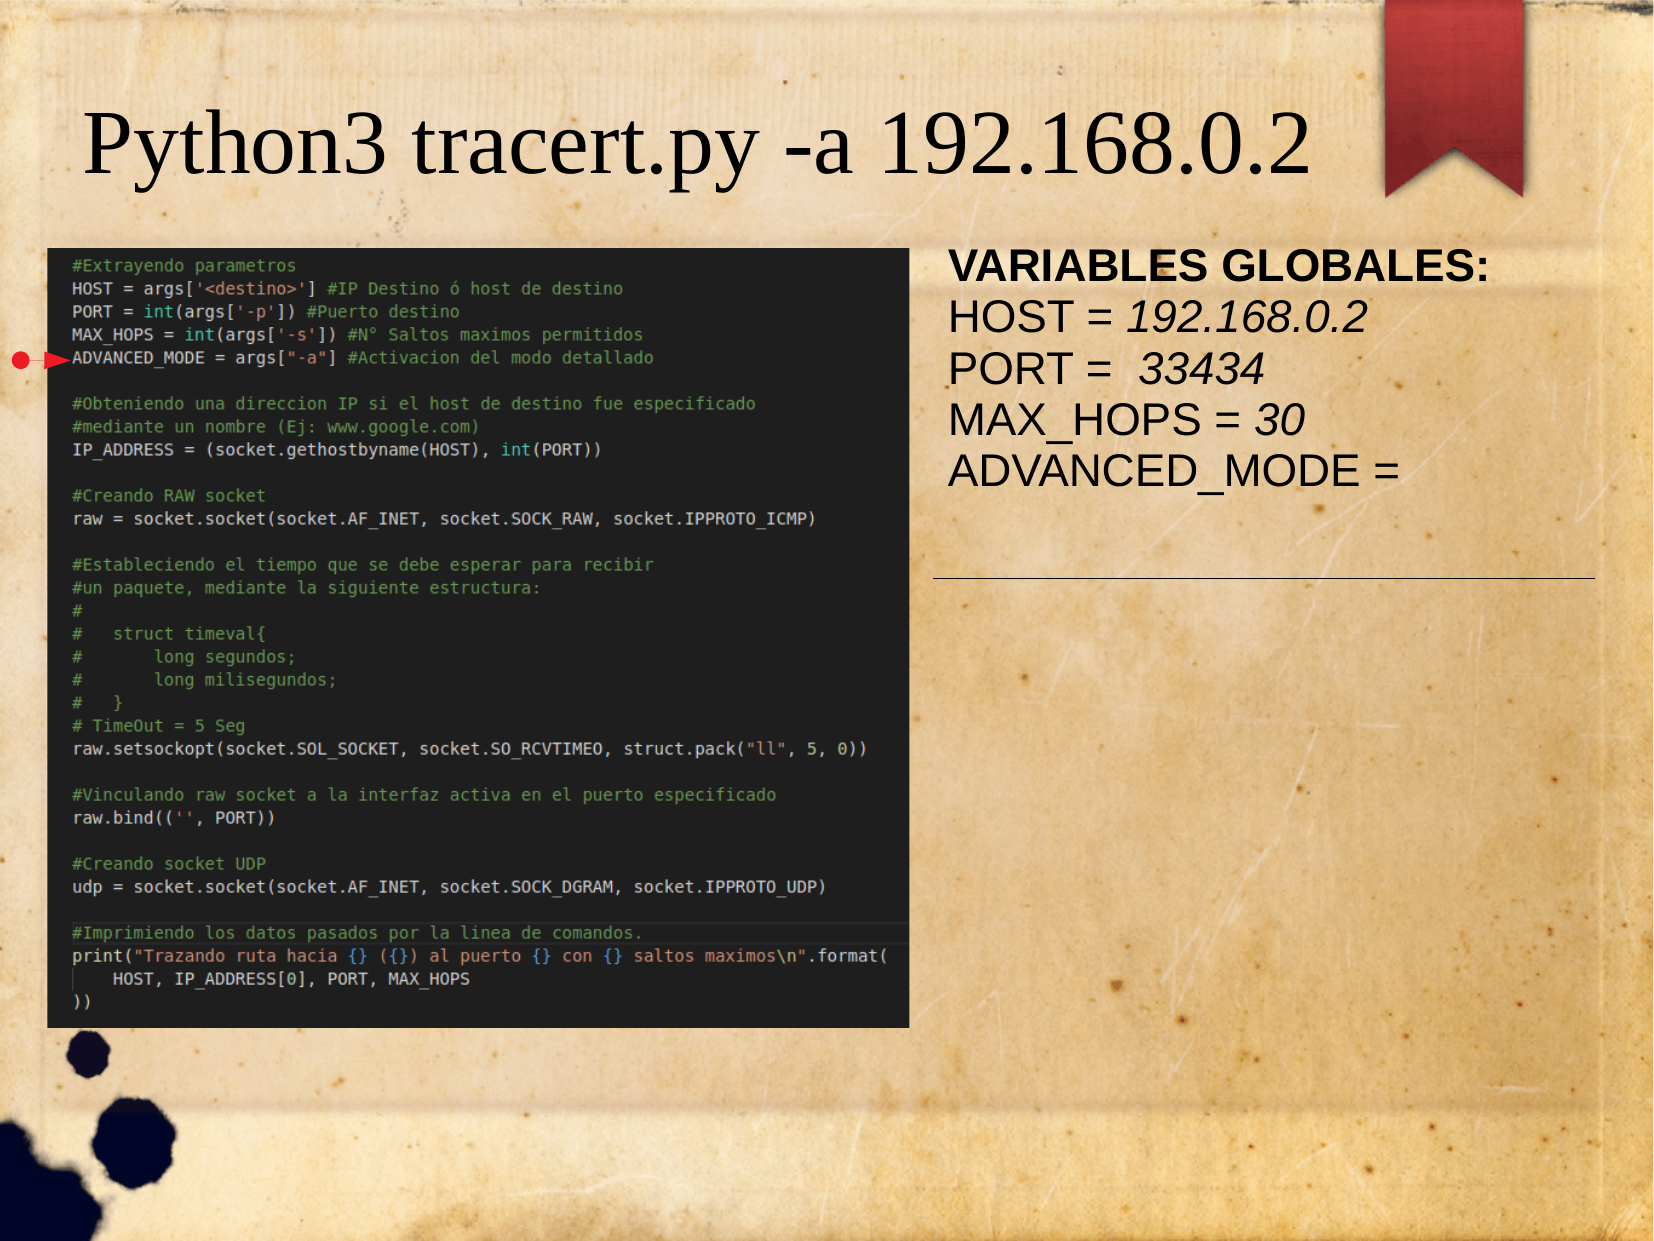

# Python3 tracert.py -a 192.168.0.2
VARIABLES GLOBALES:
HOST = 192.168.0.2
PORT = 33434
MAX_HOPS = 30
ADVANCED_MODE =